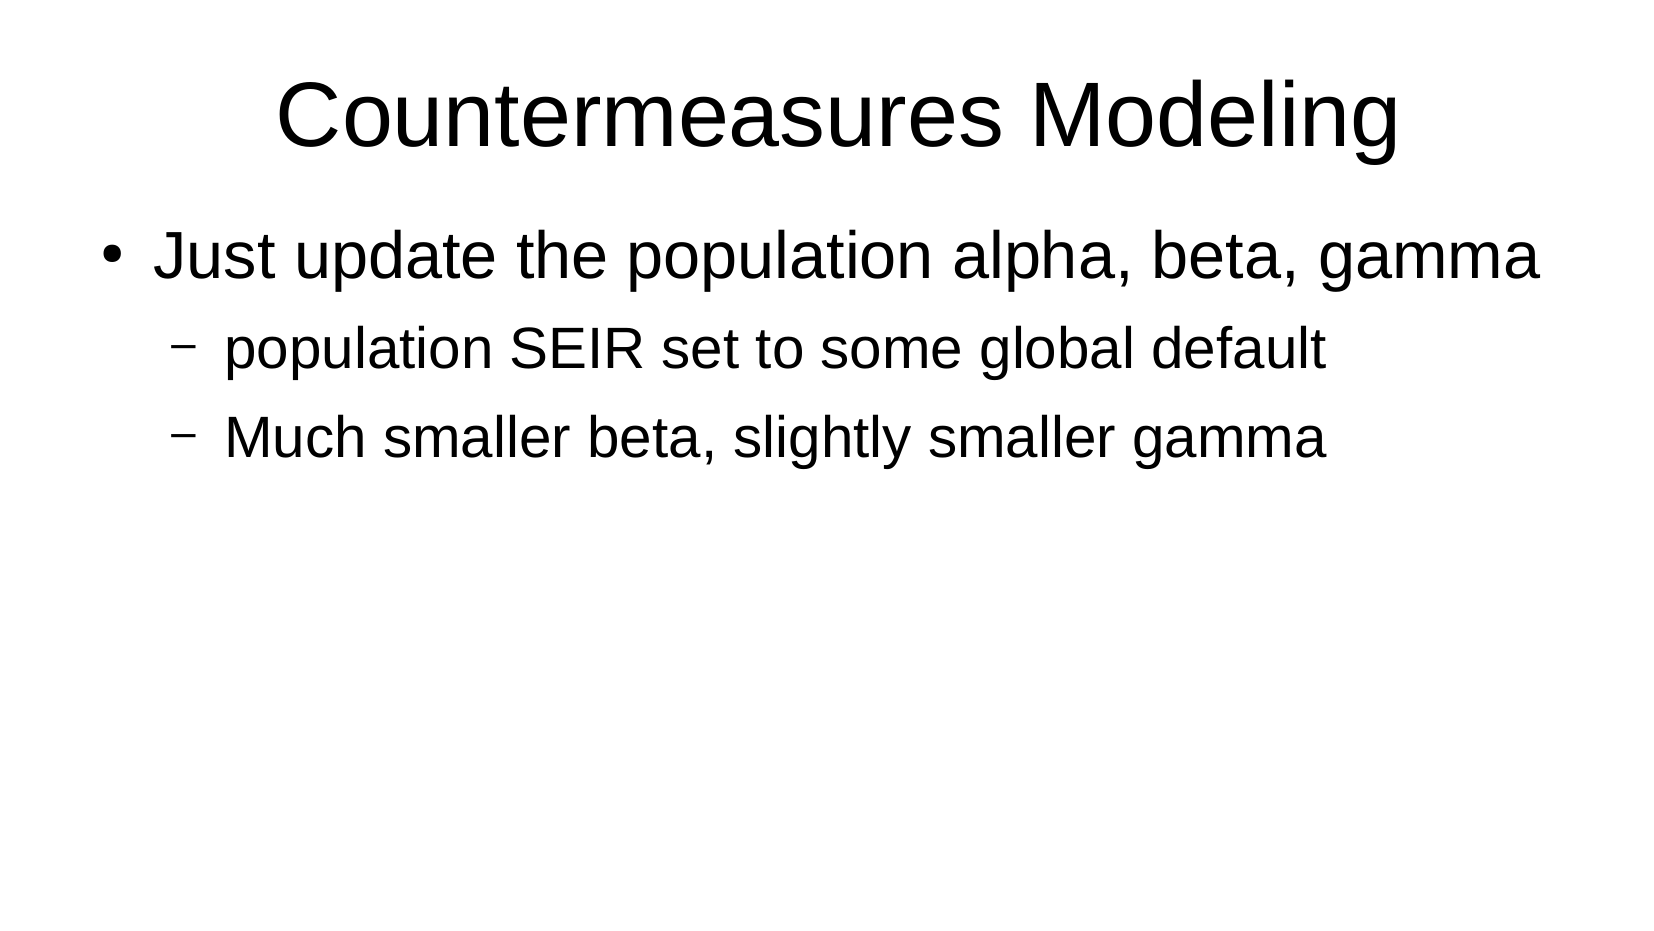

# Countermeasures Modeling
Just update the population alpha, beta, gamma
population SEIR set to some global default
Much smaller beta, slightly smaller gamma